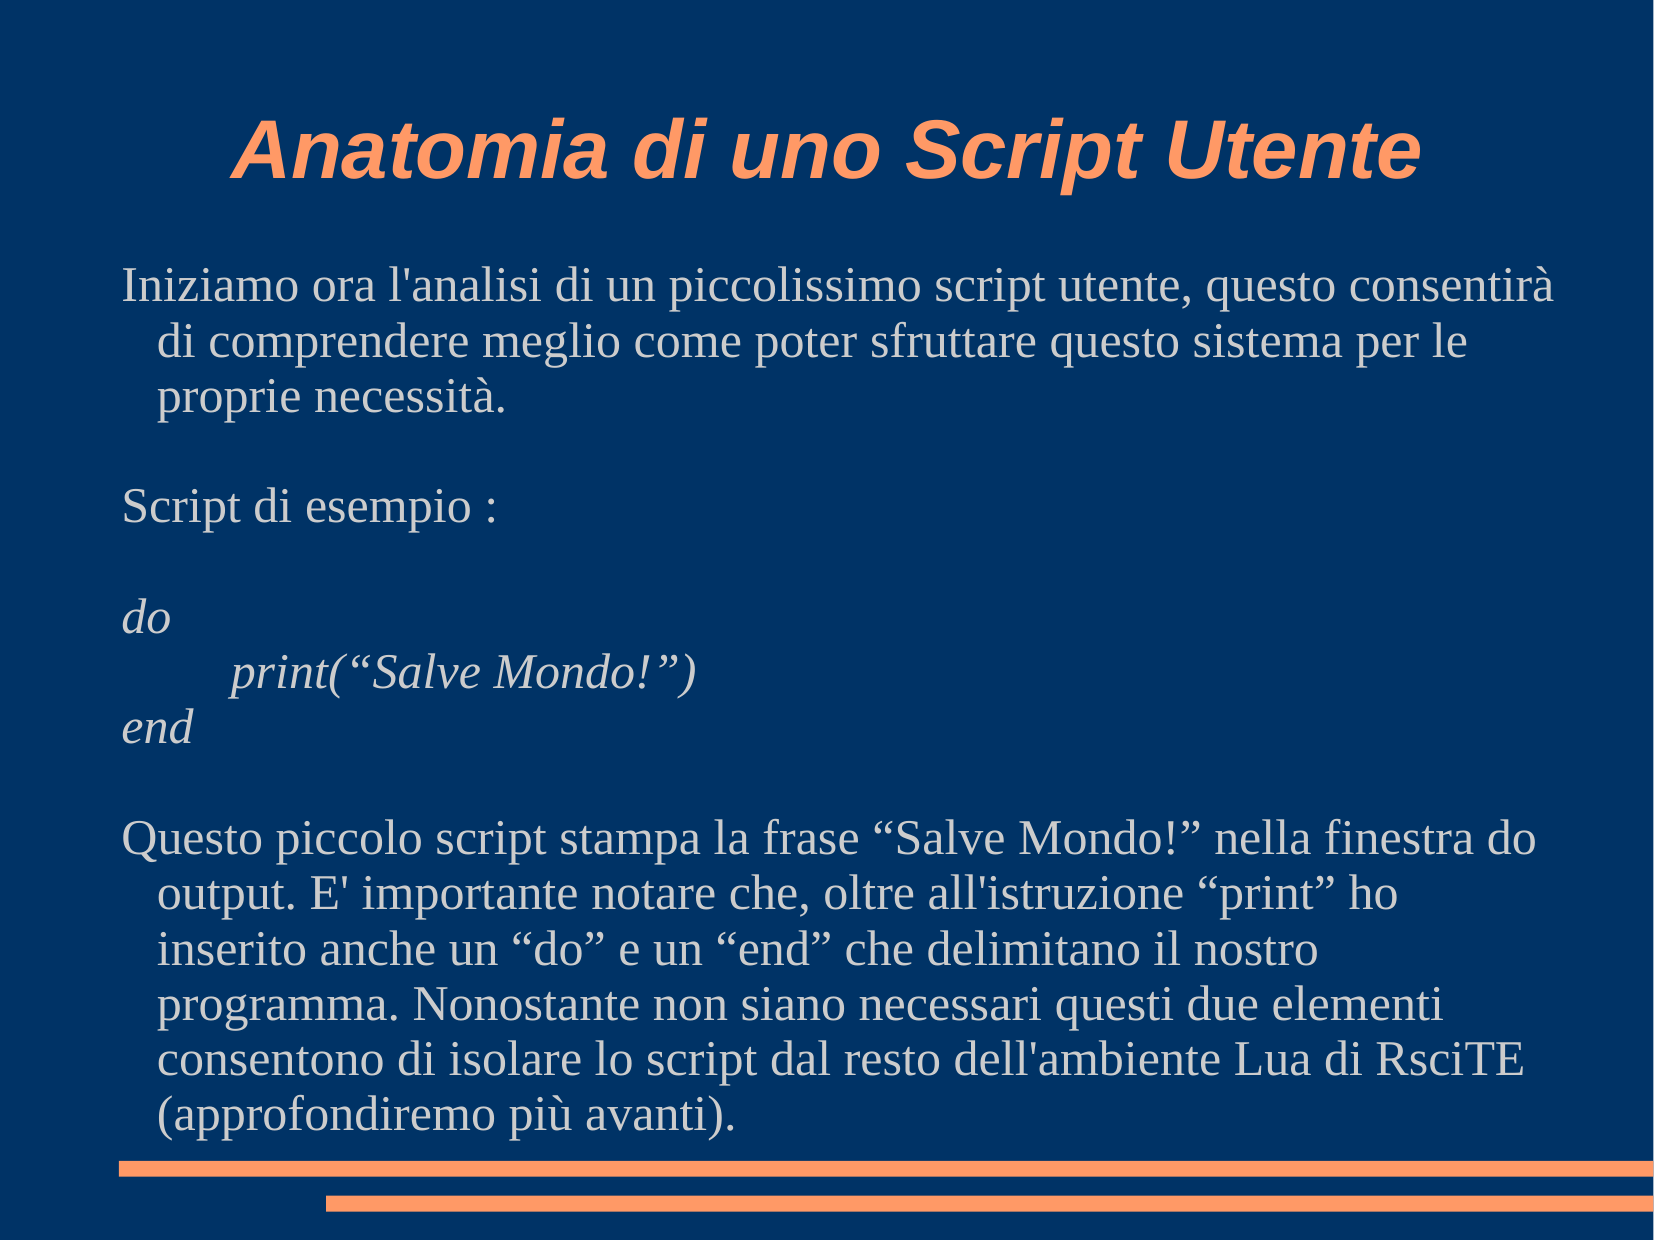

# Anatomia di uno Script Utente
Iniziamo ora l'analisi di un piccolissimo script utente, questo consentirà di comprendere meglio come poter sfruttare questo sistema per le proprie necessità.
Script di esempio :
do
	print(“Salve Mondo!”)
end
Questo piccolo script stampa la frase “Salve Mondo!” nella finestra do output. E' importante notare che, oltre all'istruzione “print” ho inserito anche un “do” e un “end” che delimitano il nostro programma. Nonostante non siano necessari questi due elementi consentono di isolare lo script dal resto dell'ambiente Lua di RsciTE (approfondiremo più avanti).